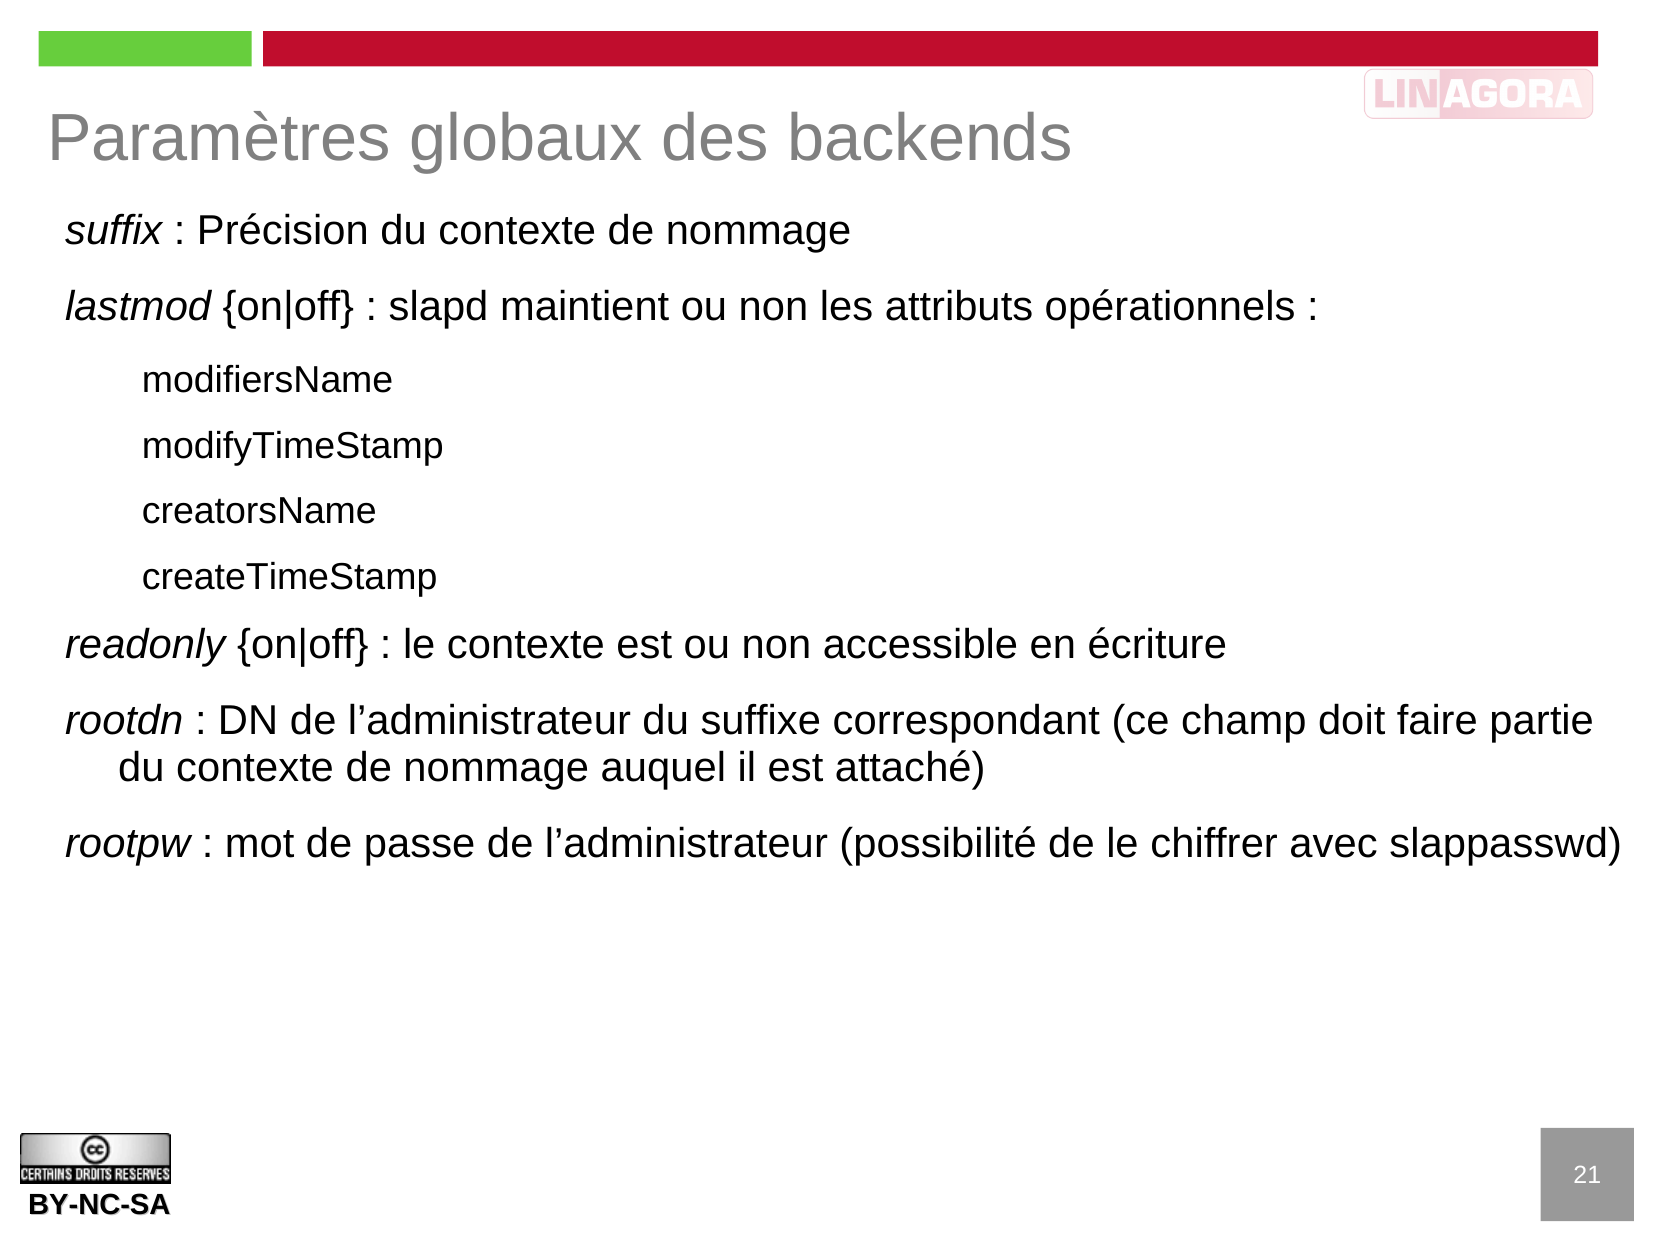

# Paramètres globaux des backends
suffix : Précision du contexte de nommage
lastmod {on|off} : slapd maintient ou non les attributs opérationnels :
modifiersName
modifyTimeStamp
creatorsName
createTimeStamp
readonly {on|off} : le contexte est ou non accessible en écriture
rootdn : DN de l’administrateur du suffixe correspondant (ce champ doit faire partie du contexte de nommage auquel il est attaché)
rootpw : mot de passe de l’administrateur (possibilité de le chiffrer avec slappasswd)